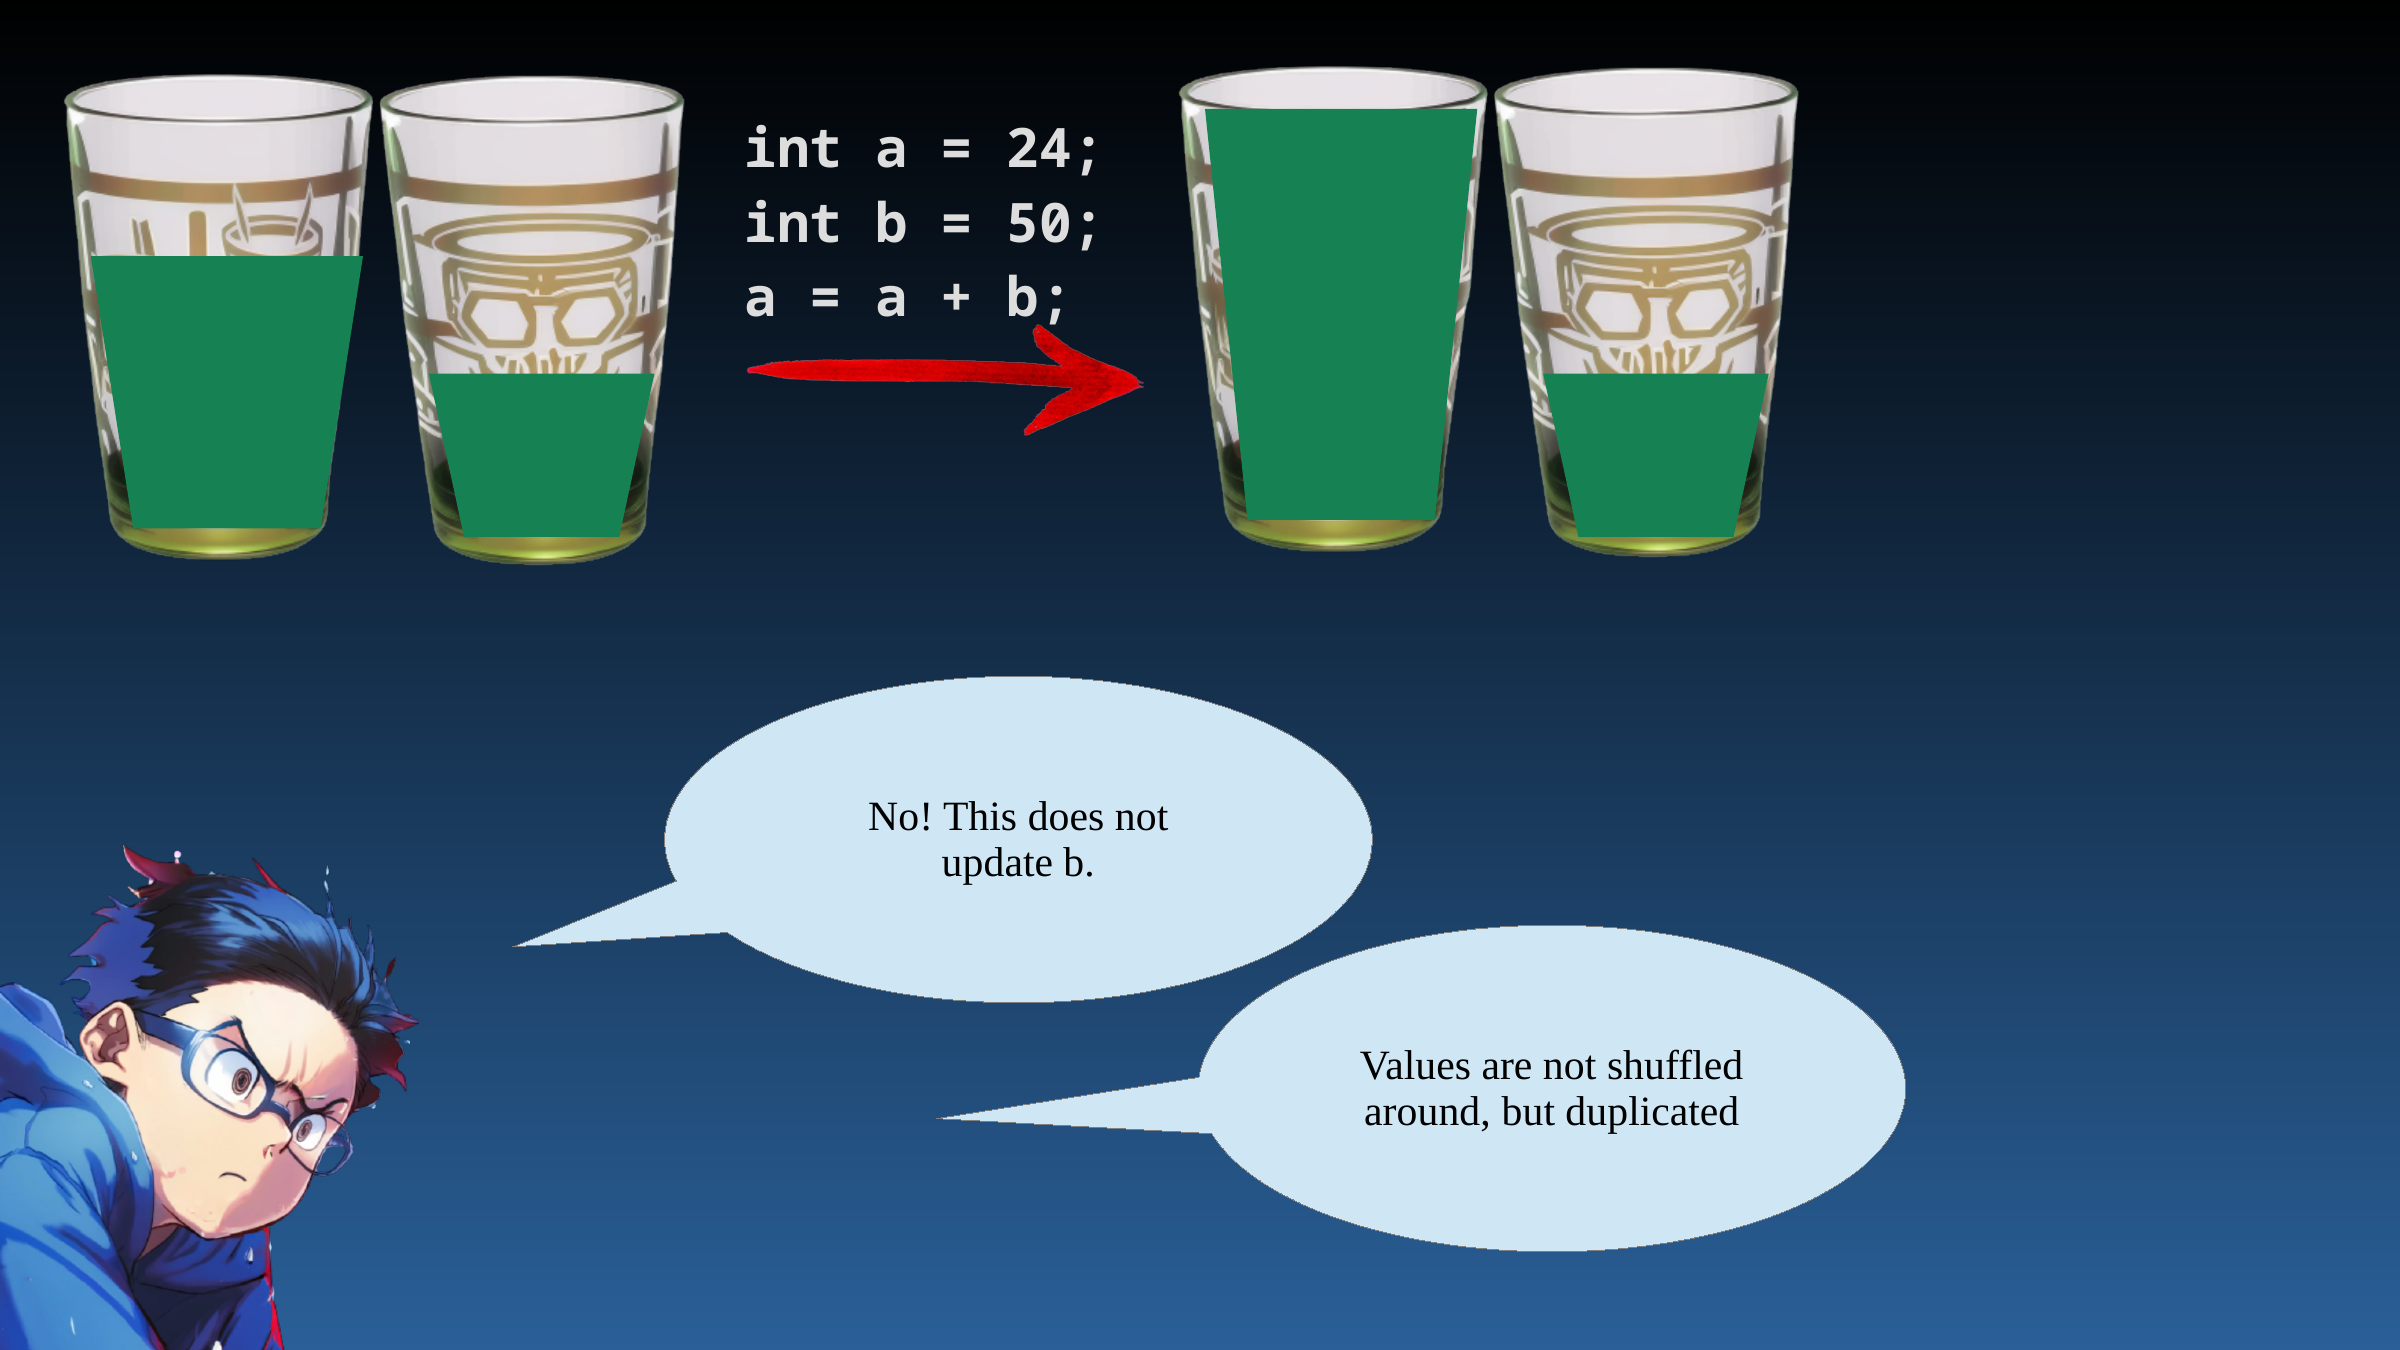

int a = 24;
int b = 50;
a = a + b;
No! This does not
update b.
Values are not shuffled
around, but duplicated